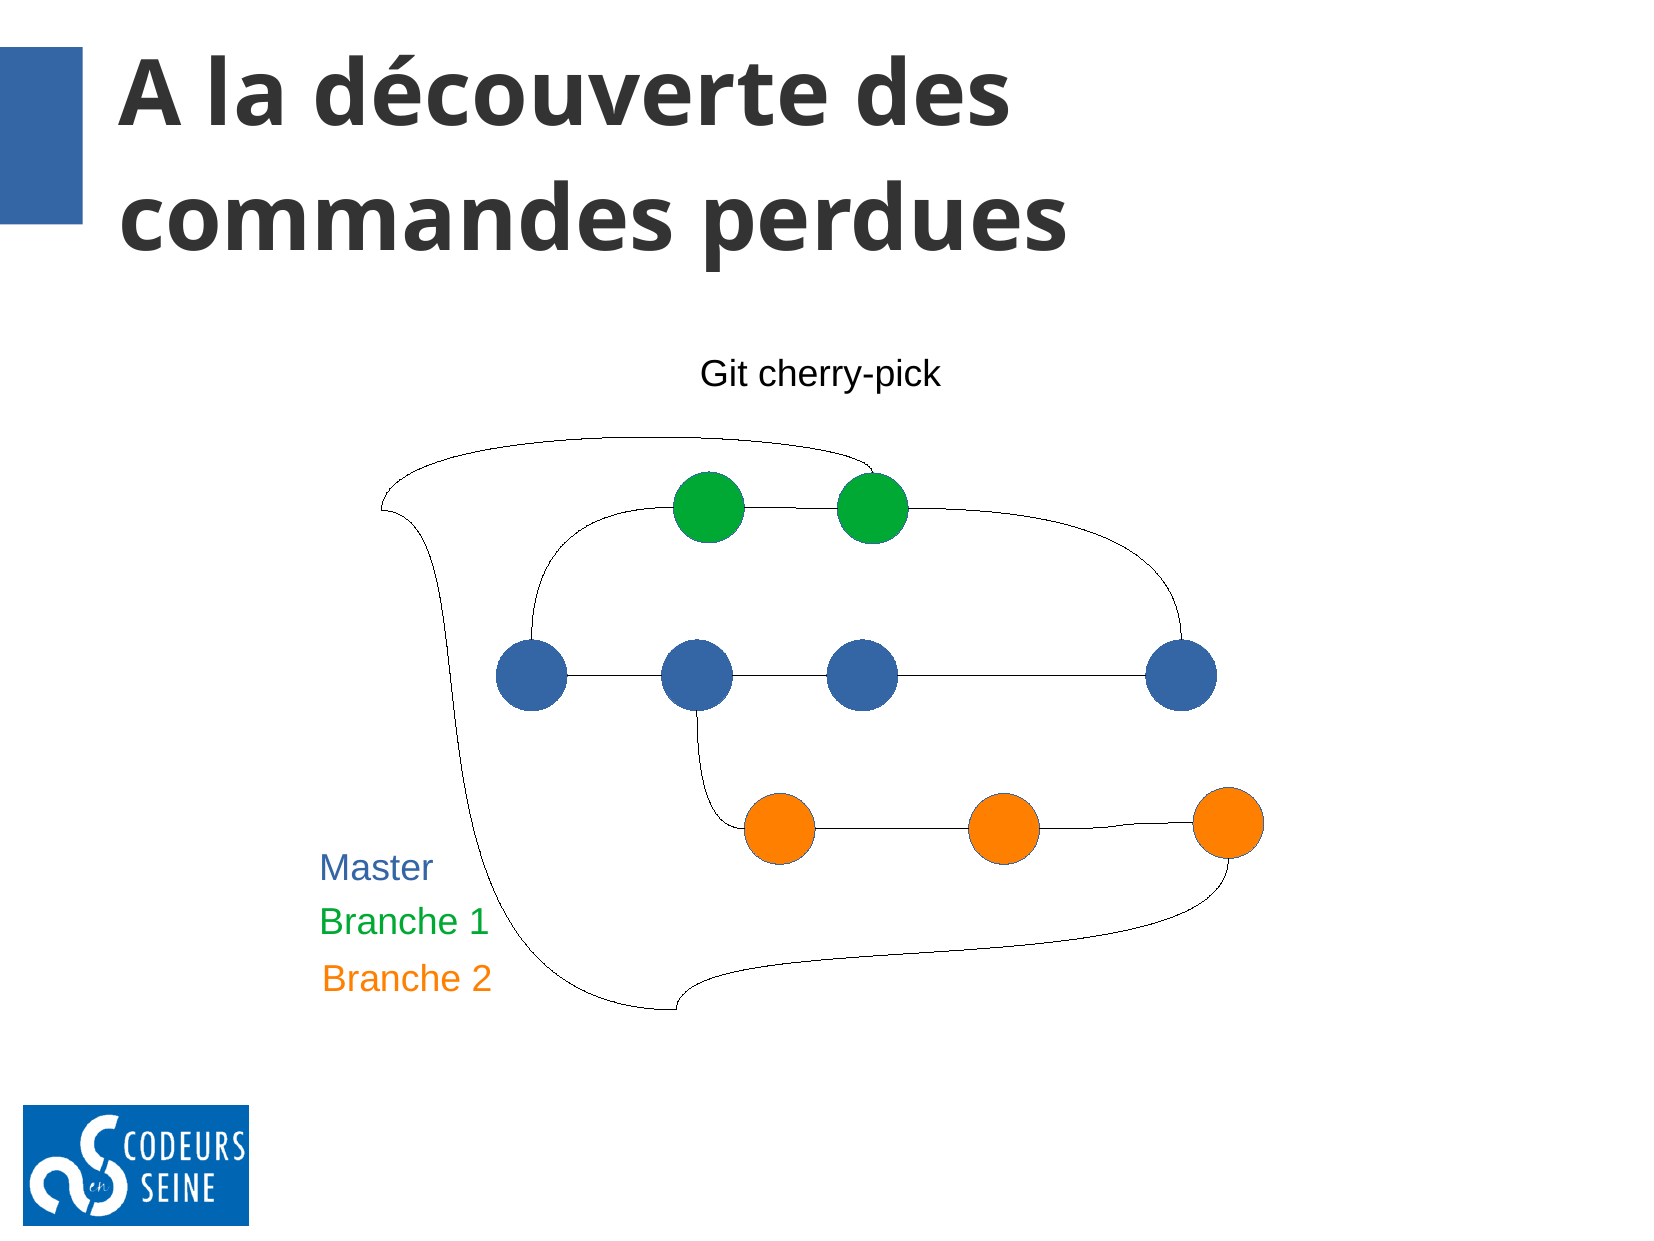

# A la découverte des commandes perdues
Git cherry-pick
Master
Branche 1
Branche 2